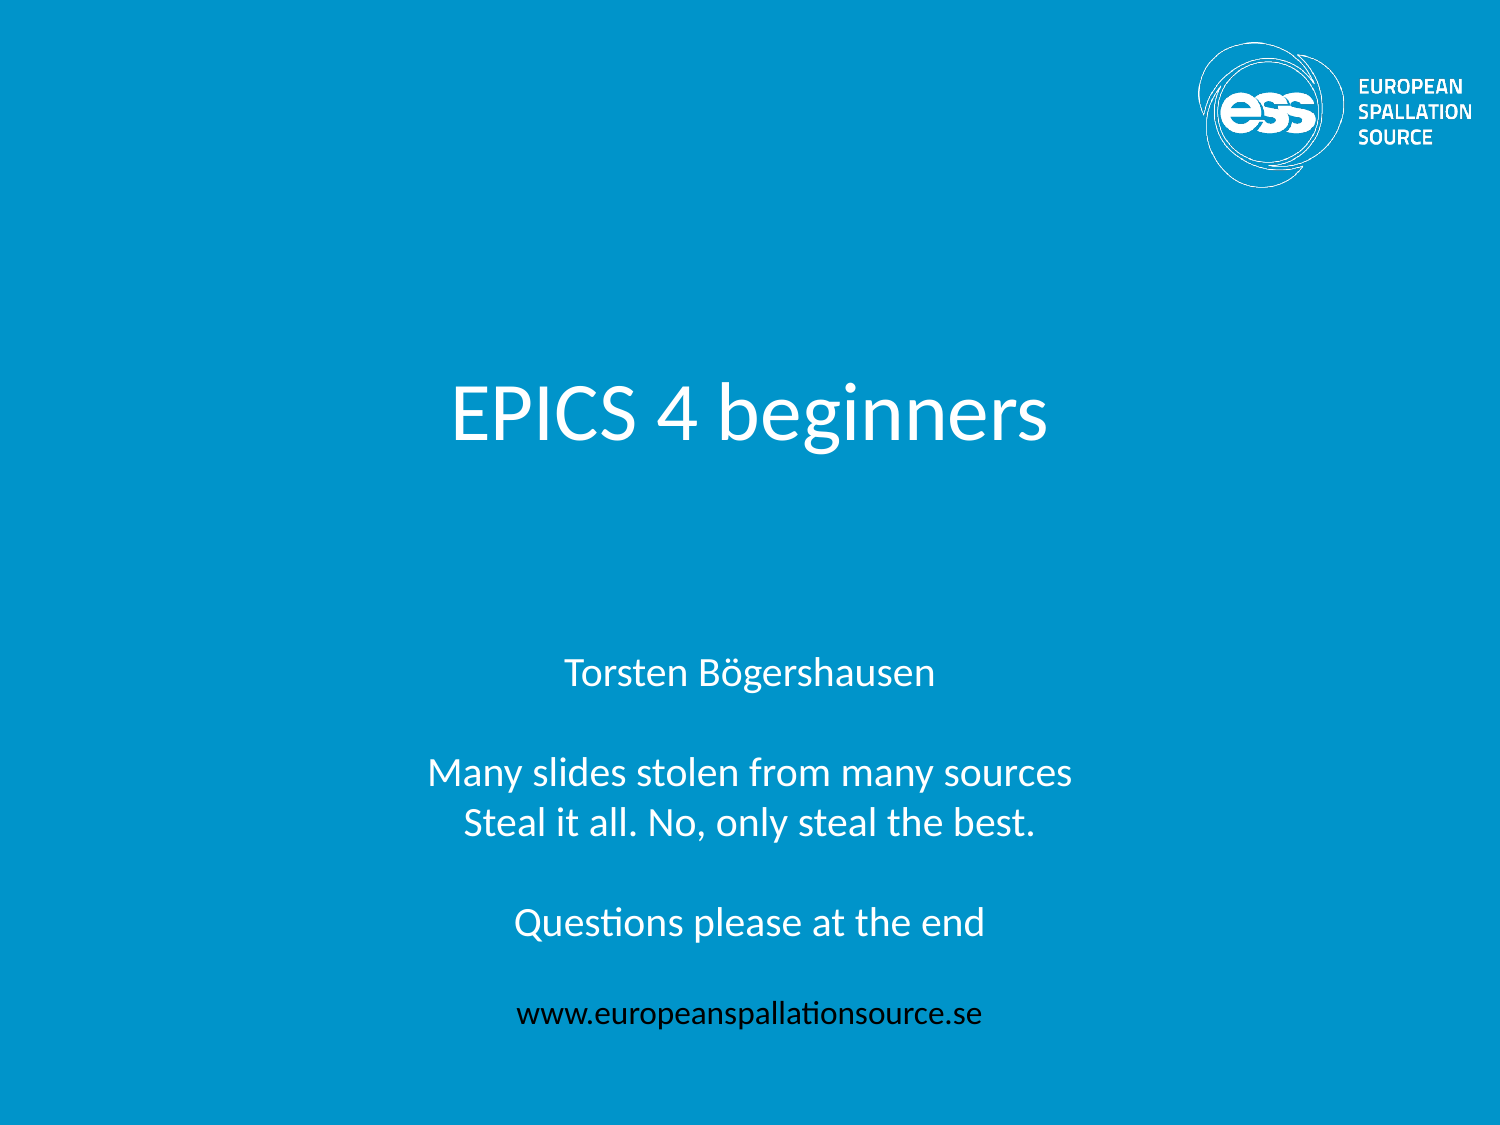

# EPICS 4 beginners
Torsten Bögershausen
Many slides stolen from many sources
Steal it all. No, only steal the best.
Questions please at the end
www.europeanspallationsource.se